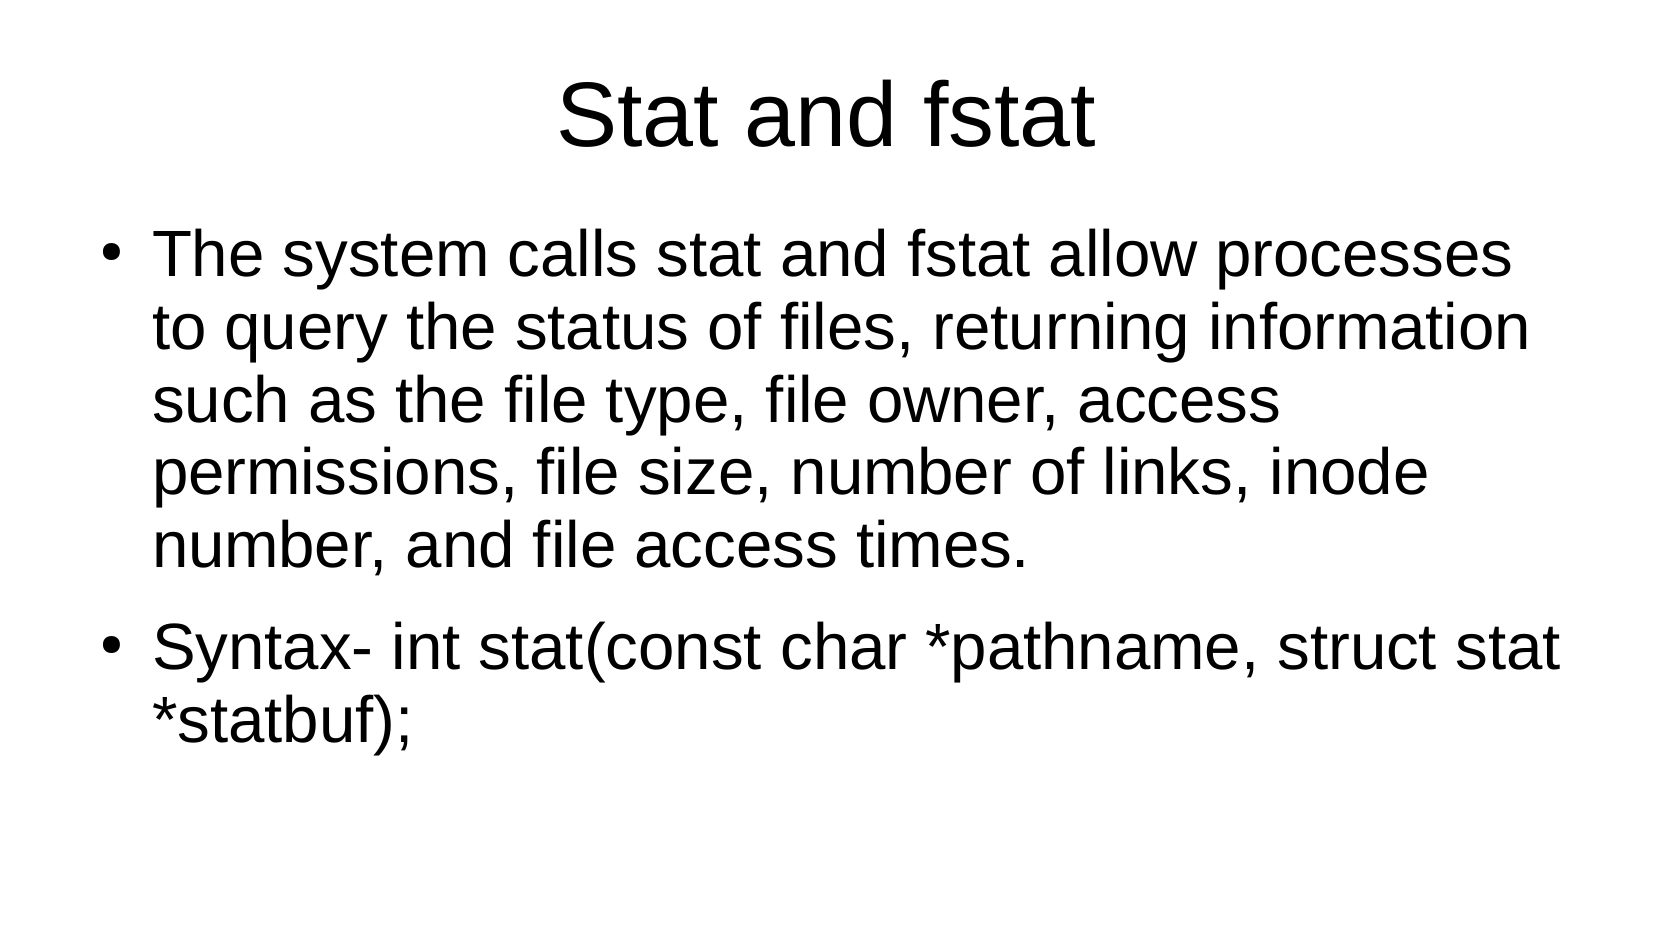

# Stat and fstat
The system calls stat and fstat allow processes to query the status of files, returning information such as the file type, file owner, access permissions, file size, number of links, inode number, and file access times.
Syntax- int stat(const char *pathname, struct stat *statbuf);